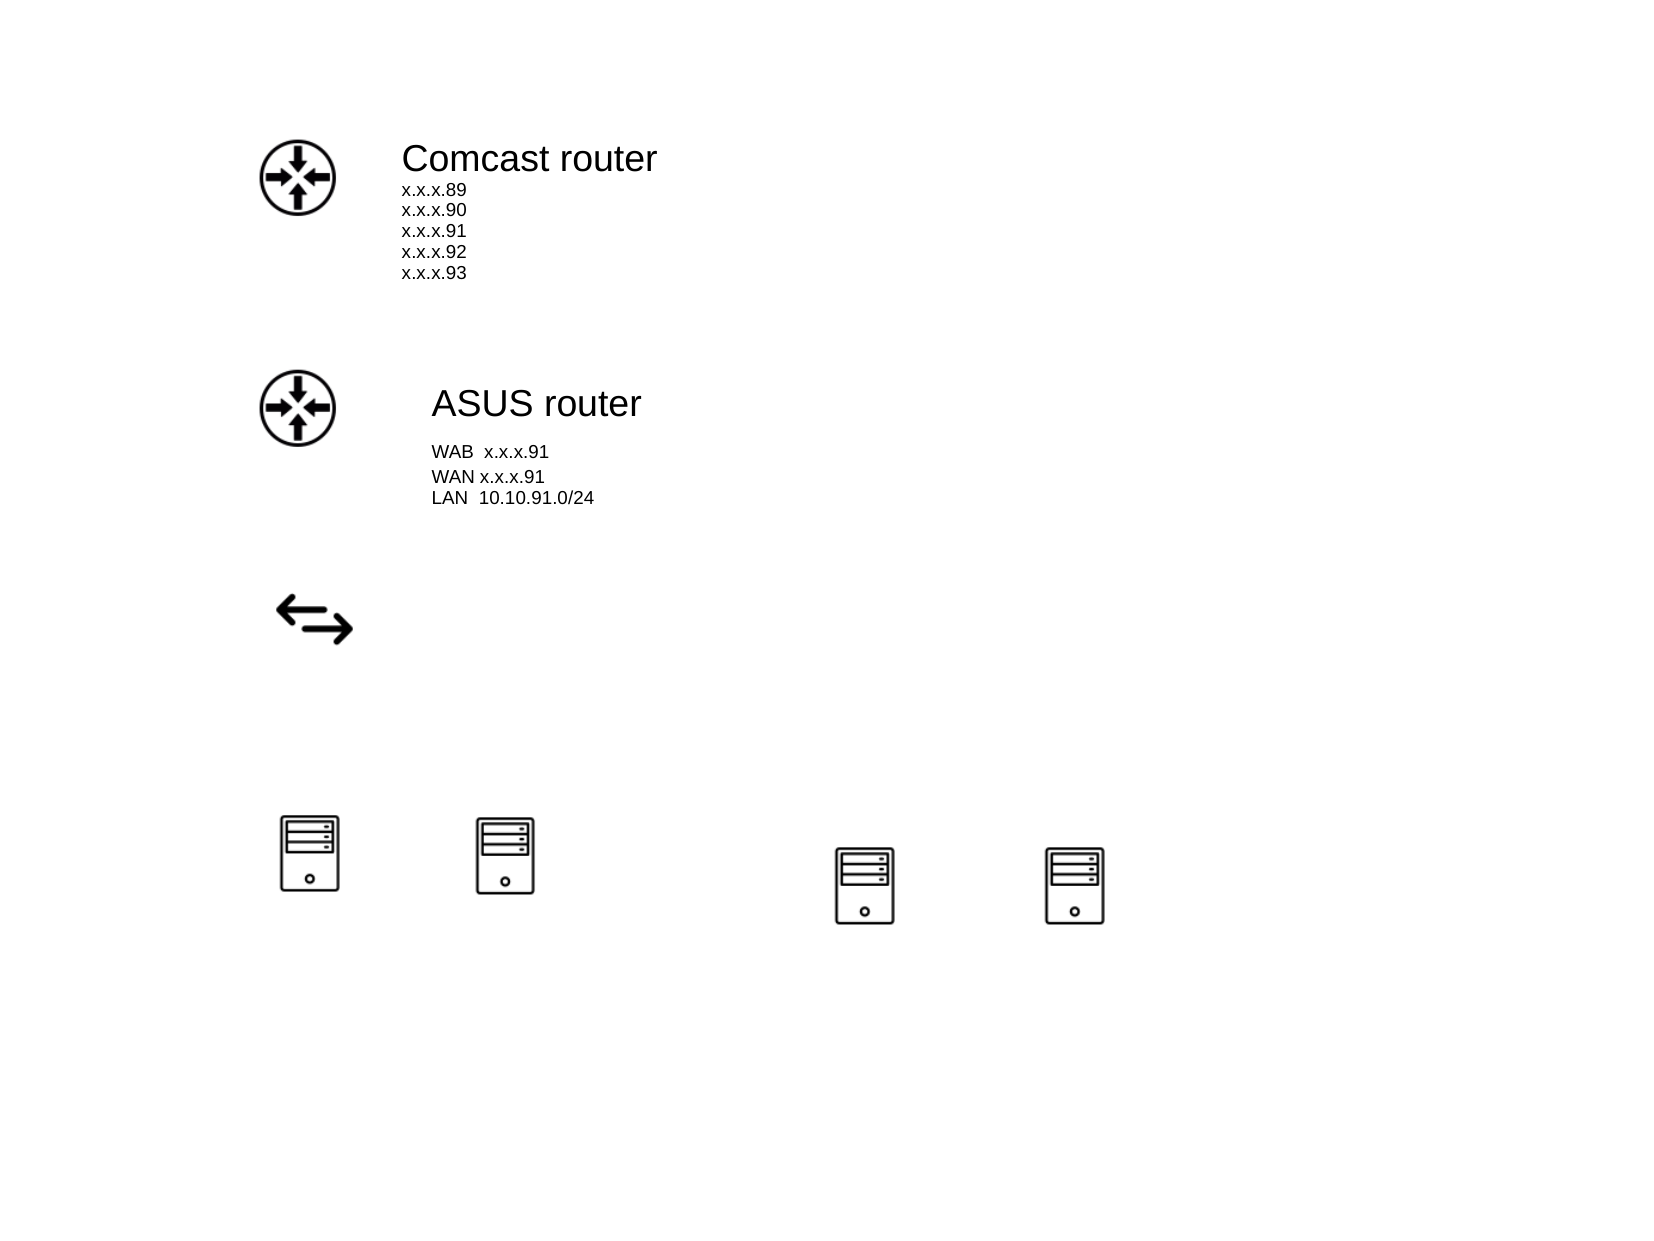

Comcast router
x.x.x.89
x.x.x.90
x.x.x.91
x.x.x.92
x.x.x.93
ASUS router
WAB x.x.x.91
WAN x.x.x.91
LAN 10.10.91.0/24